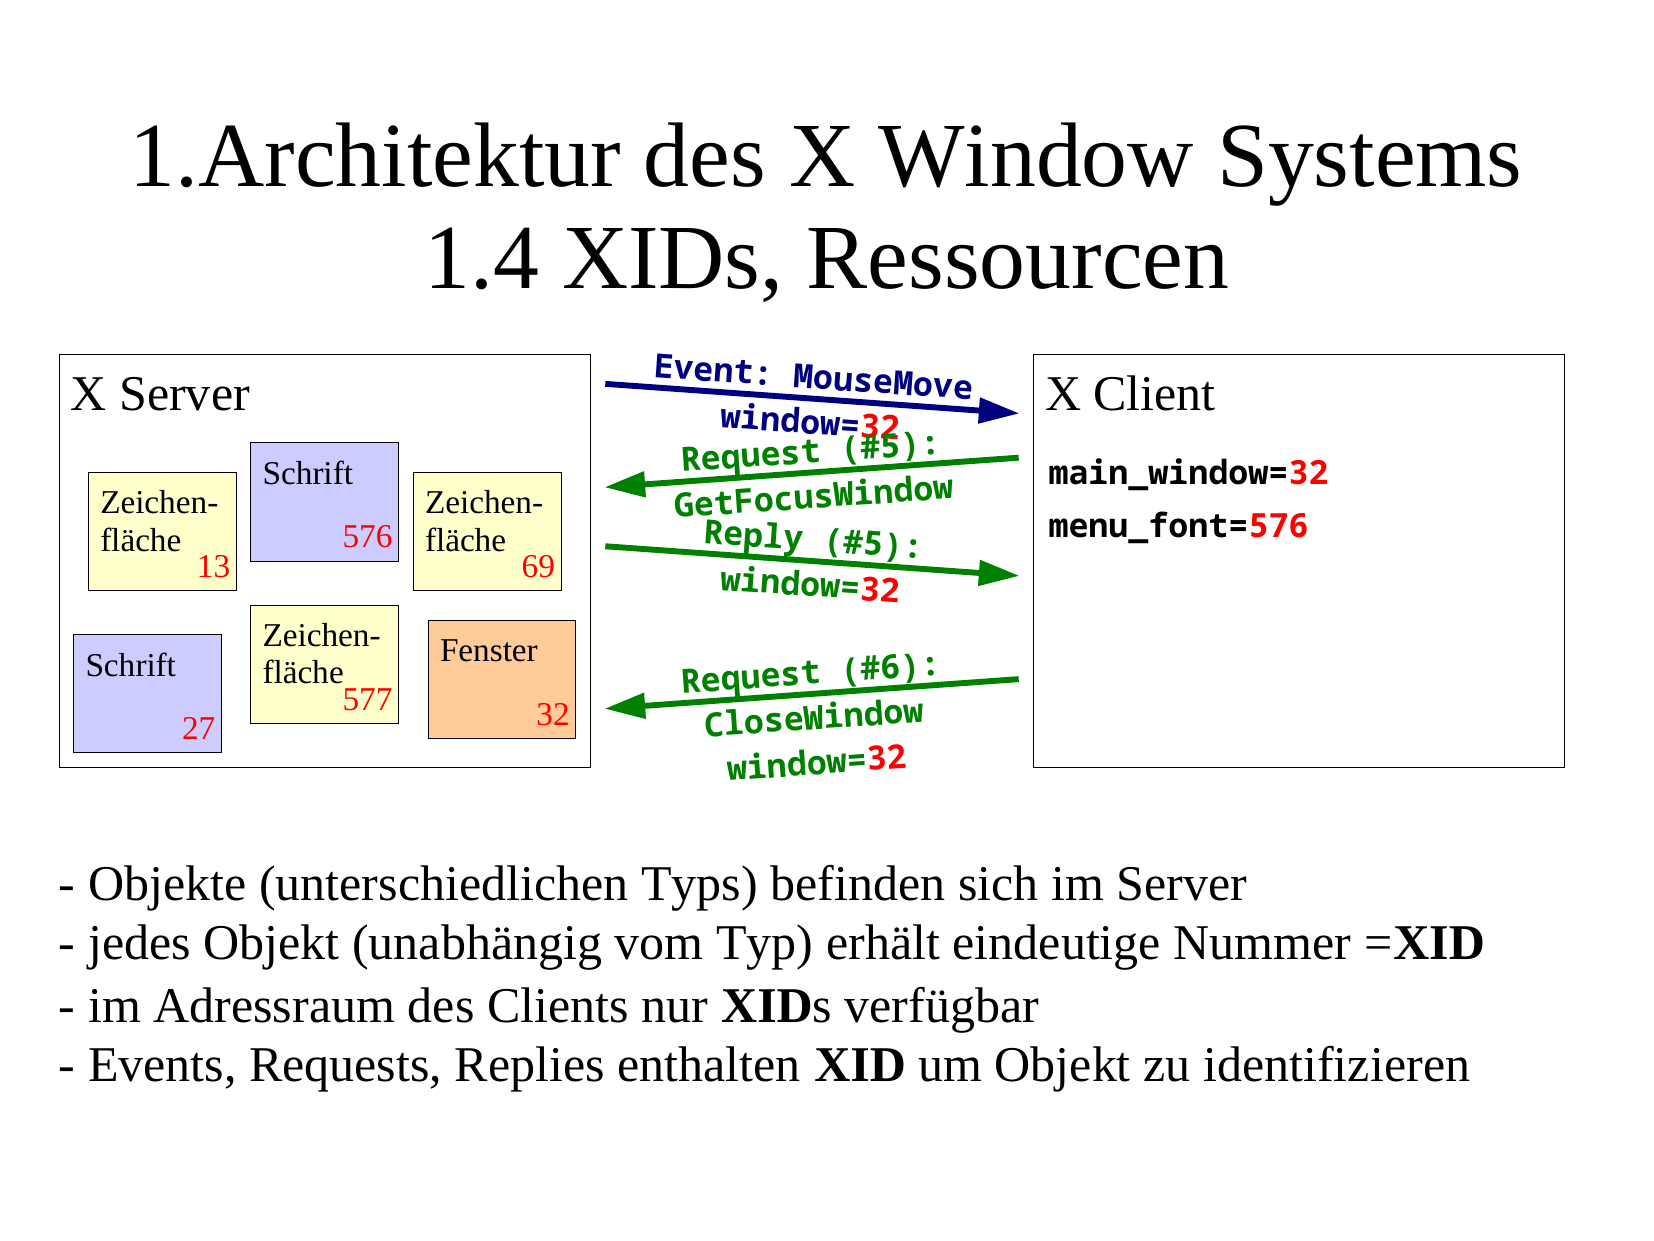

# 1.Architektur des X Window Systems 1.4 XIDs, Ressourcen
X Server
X Client
Event: MouseMove
window=32
Request (#5):
GetFocusWindow
Reply (#5):
window=32
Request (#6):
CloseWindow
window=32
- Events, Requests, Replies enthalten XID um Objekt zu identifizieren
Schrift
Zeichen-
fläche
Zeichen-
fläche
Zeichen-
fläche
Fenster
Schrift
- Objekte (unterschiedlichen Typs) befinden sich im Server
576
13
69
577
32
27
- jedes Objekt (unabhängig vom Typ) erhält eindeutige Nummer =XID
main_window=32
menu_font=576
- im Adressraum des Clients nur XIDs verfügbar